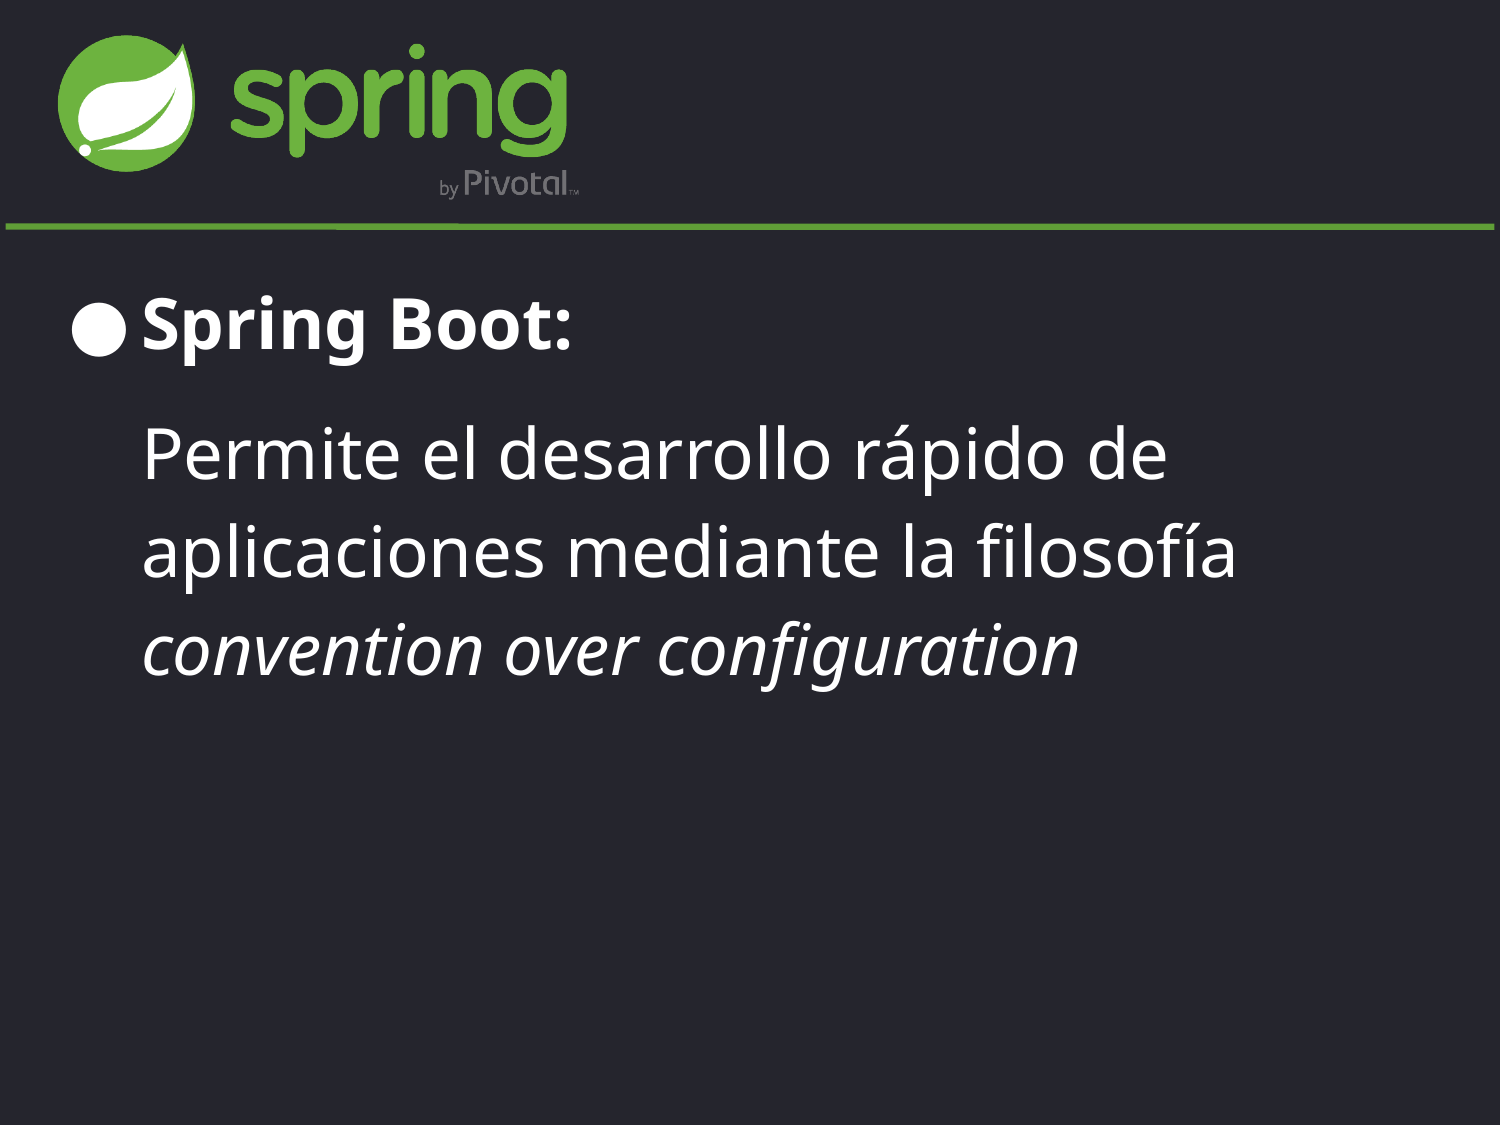

# Spring Boot:
Permite el desarrollo rápido de aplicaciones mediante la filosofía convention over configuration